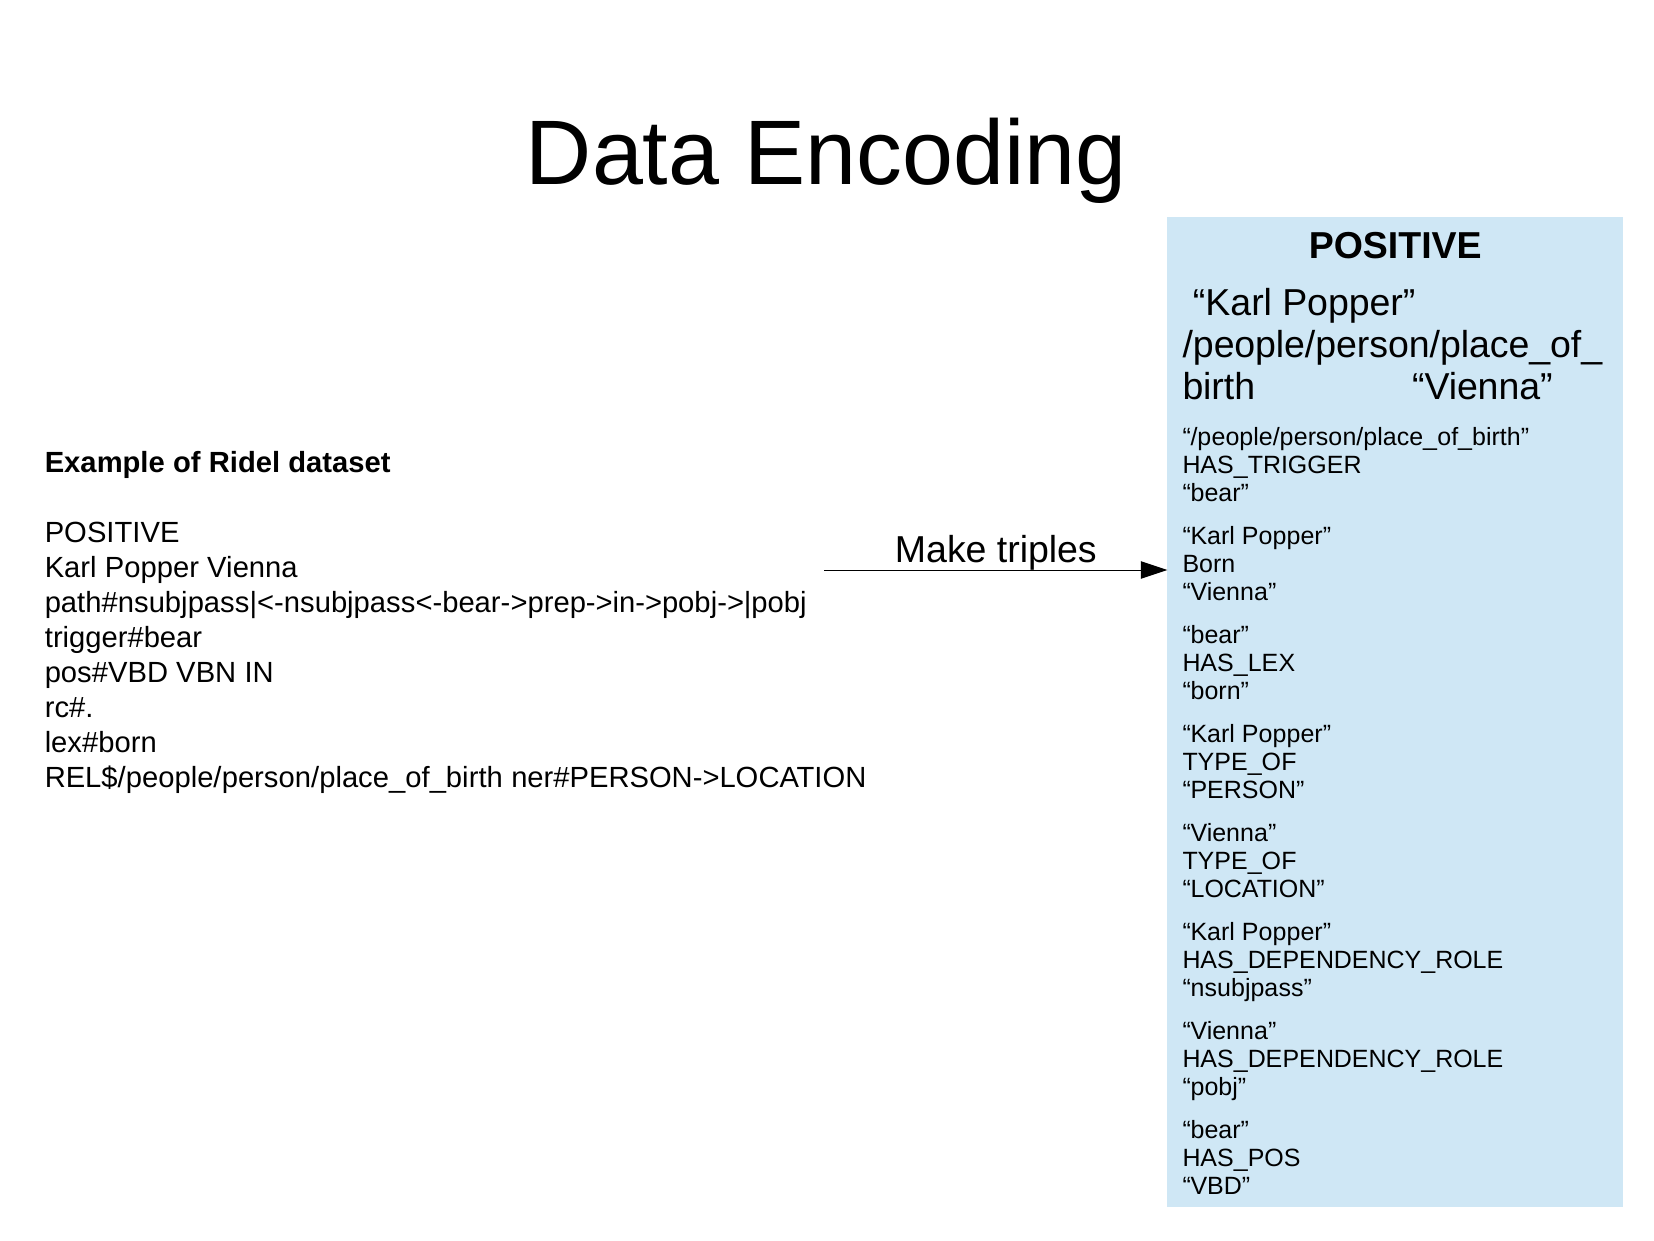

# Data Encoding
| POSITIVE |
| --- |
| “Karl Popper” /people/person/place\_of\_birth “Vienna” |
| “/people/person/place\_of\_birth” HAS\_TRIGGER “bear” |
| “Karl Popper” Born “Vienna” |
| “bear” HAS\_LEX “born” |
| “Karl Popper” TYPE\_OF “PERSON” |
| “Vienna” TYPE\_OF “LOCATION” |
| “Karl Popper” HAS\_DEPENDENCY\_ROLE “nsubjpass” |
| “Vienna” HAS\_DEPENDENCY\_ROLE “pobj” |
| “bear” HAS\_POS “VBD” |
Example of Ridel dataset
POSITIVE
Karl Popper Vienna
path#nsubjpass|<-nsubjpass<-bear->prep->in->pobj->|pobj
trigger#bear
pos#VBD VBN IN
rc#.
lex#born
REL$/people/person/place_of_birth ner#PERSON->LOCATION
Make triples